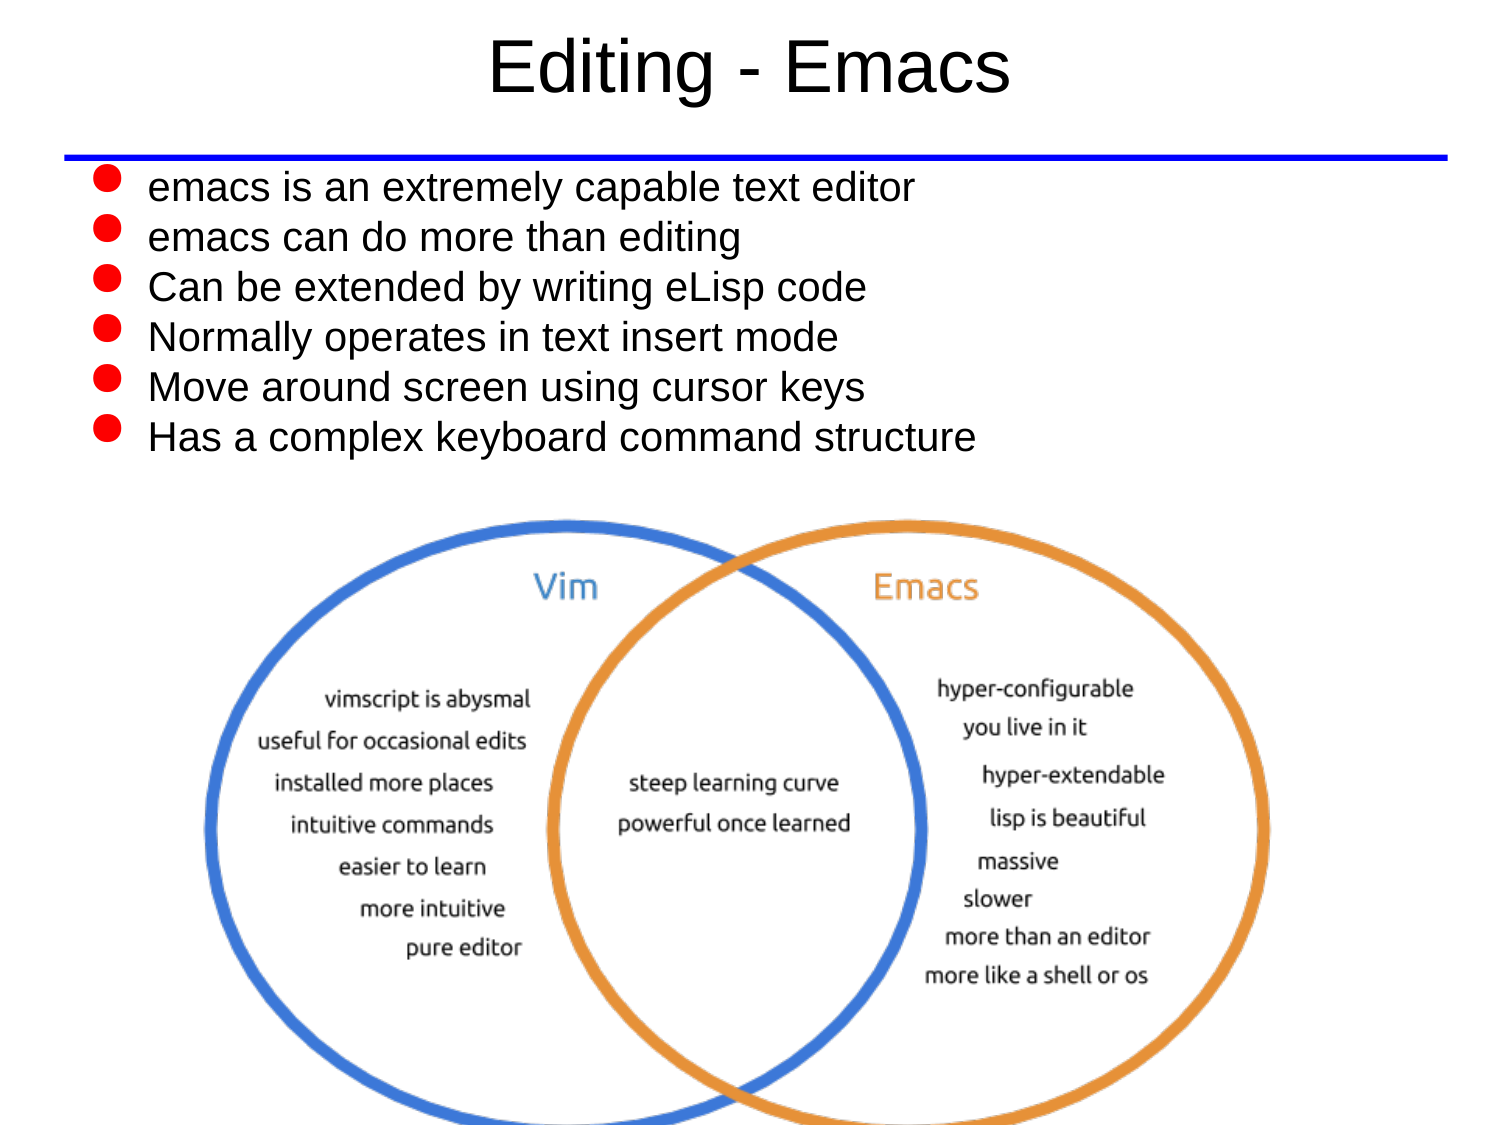

# Editing - Emacs
emacs is an extremely capable text editor
emacs can do more than editing
Can be extended by writing eLisp code
Normally operates in text insert mode
Move around screen using cursor keys
Has a complex keyboard command structure